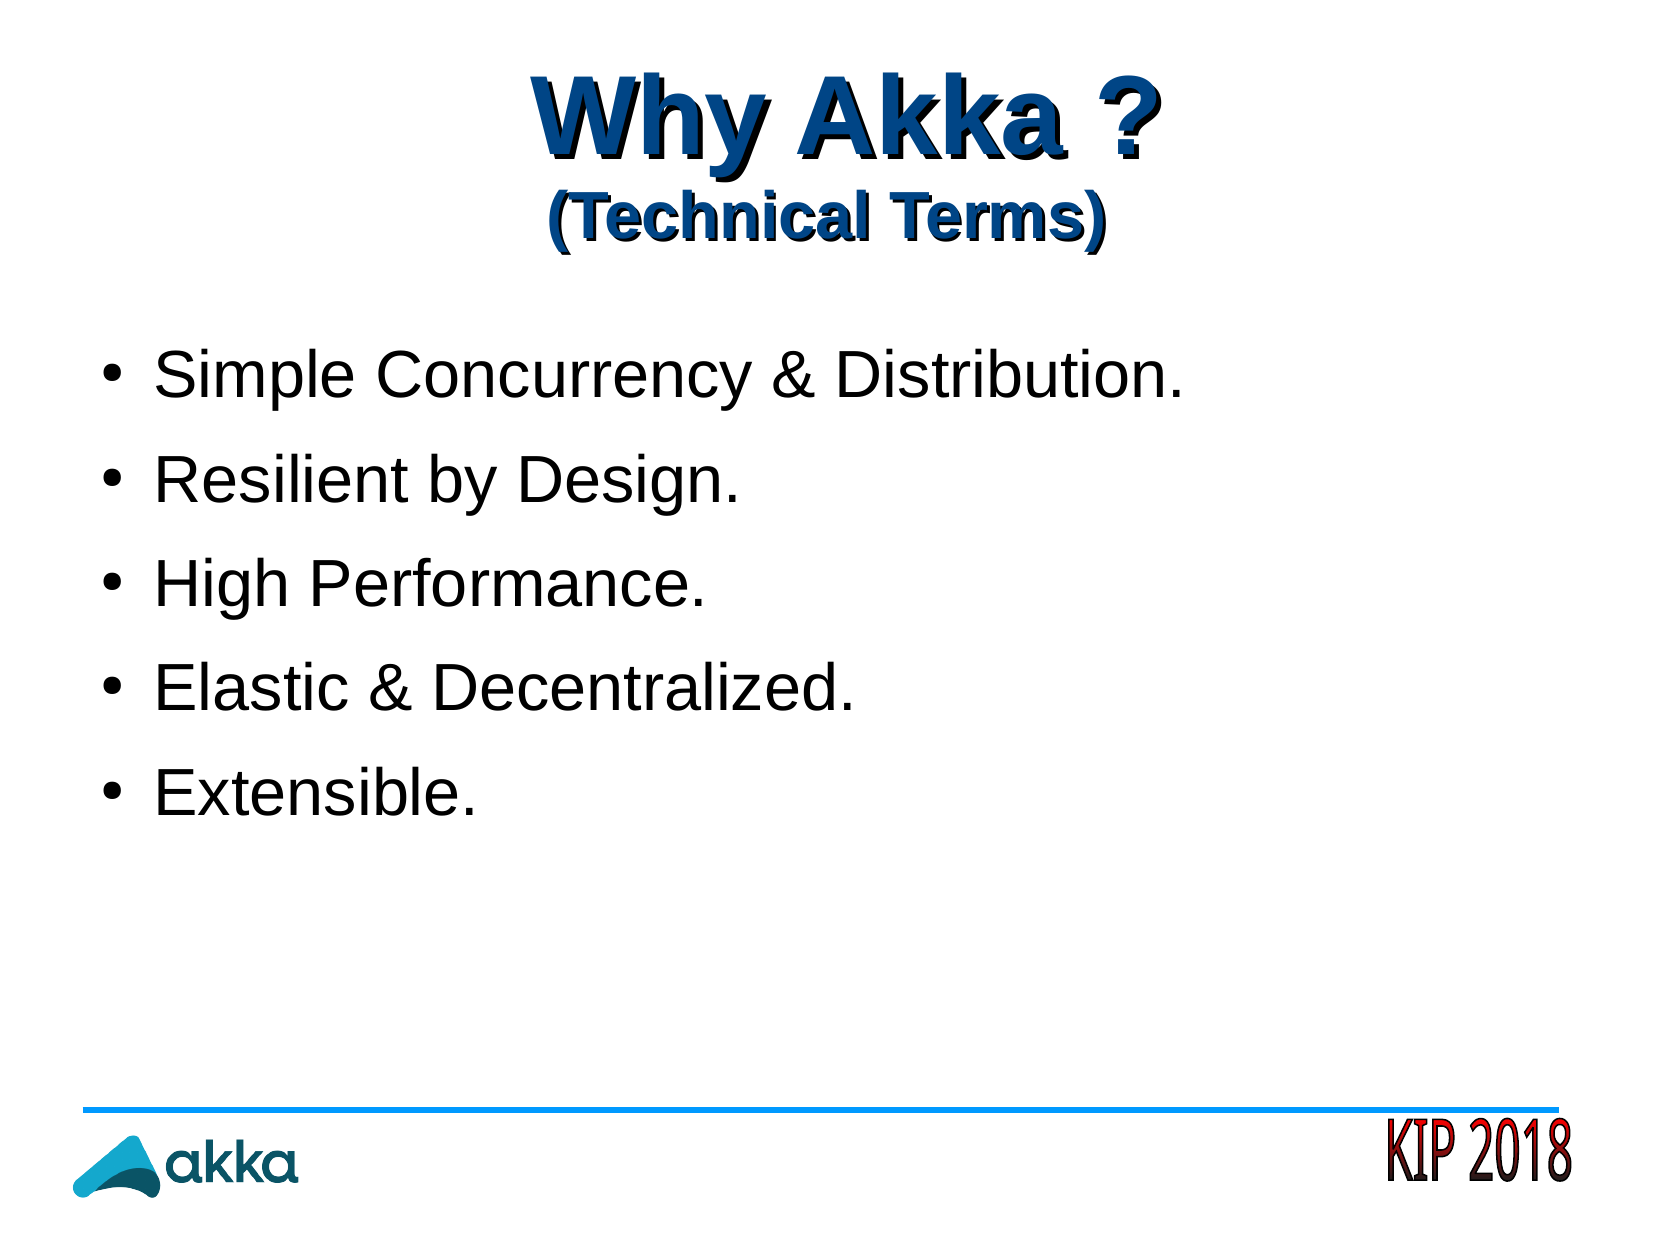

# Why Akka ? (Technical Terms)
Simple Concurrency & Distribution.
Resilient by Design.
High Performance.
Elastic & Decentralized.
Extensible.